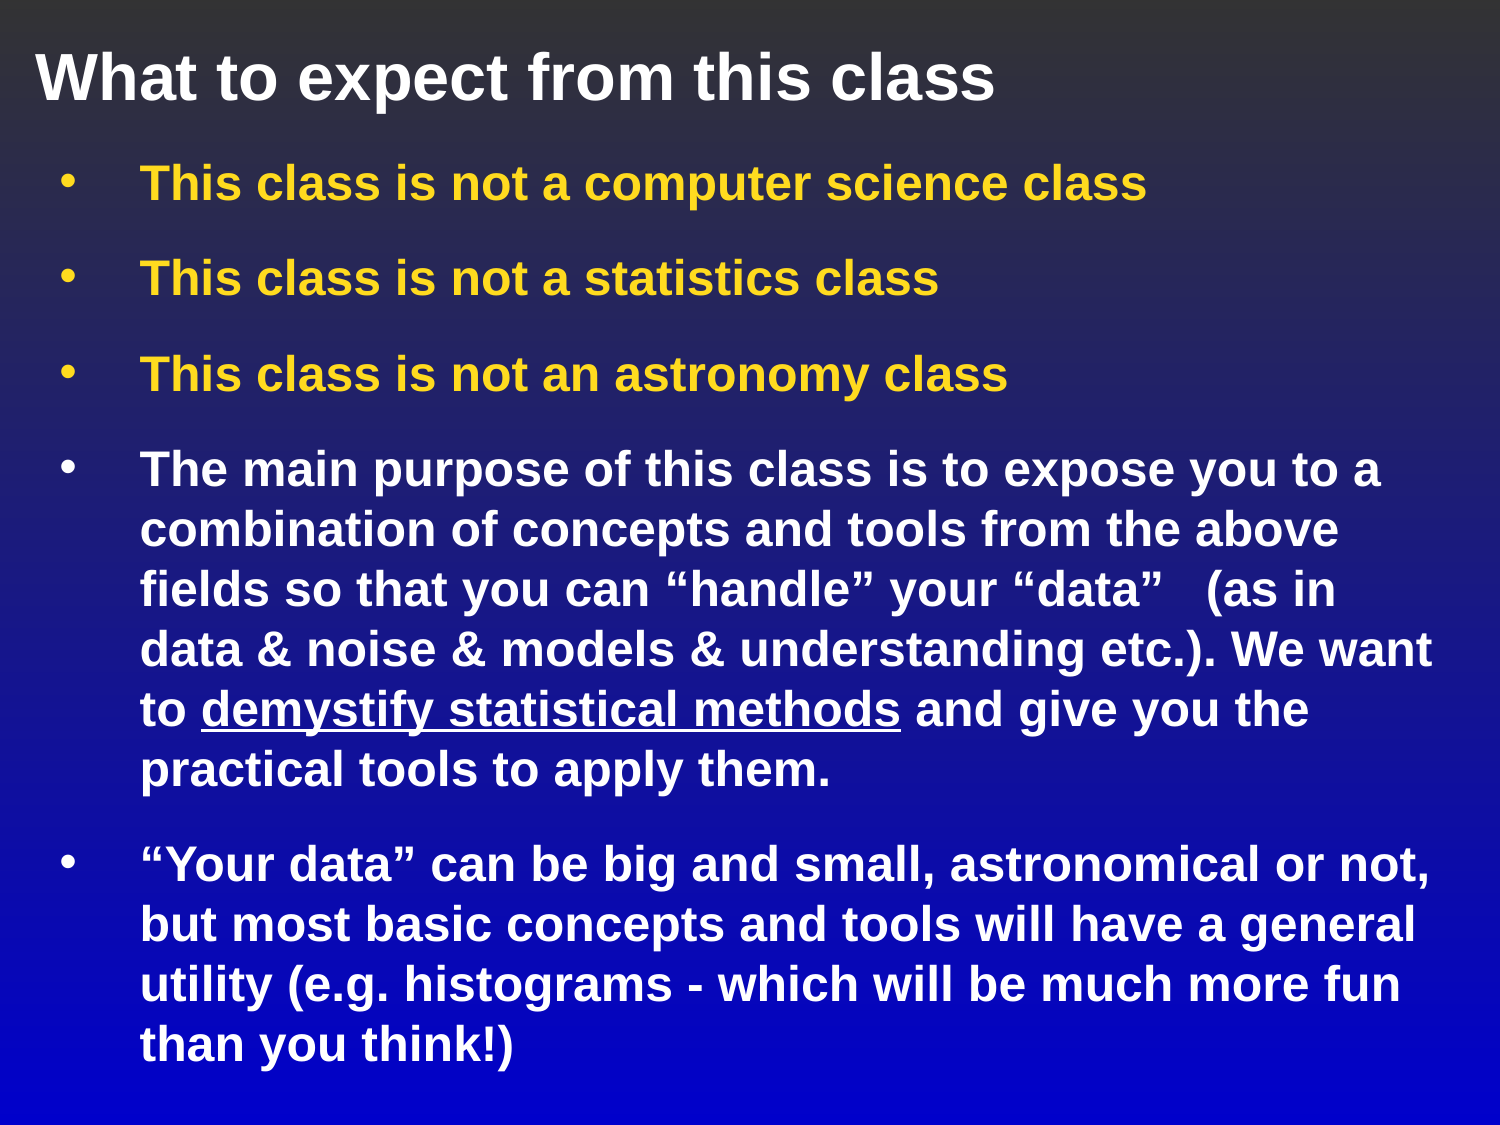

# What to expect from this class
This class is not a computer science class
This class is not a statistics class
This class is not an astronomy class
The main purpose of this class is to expose you to a combination of concepts and tools from the above fields so that you can “handle” your “data” (as in data & noise & models & understanding etc.). We want to demystify statistical methods and give you the practical tools to apply them.
“Your data” can be big and small, astronomical or not, but most basic concepts and tools will have a general utility (e.g. histograms - which will be much more fun than you think!)